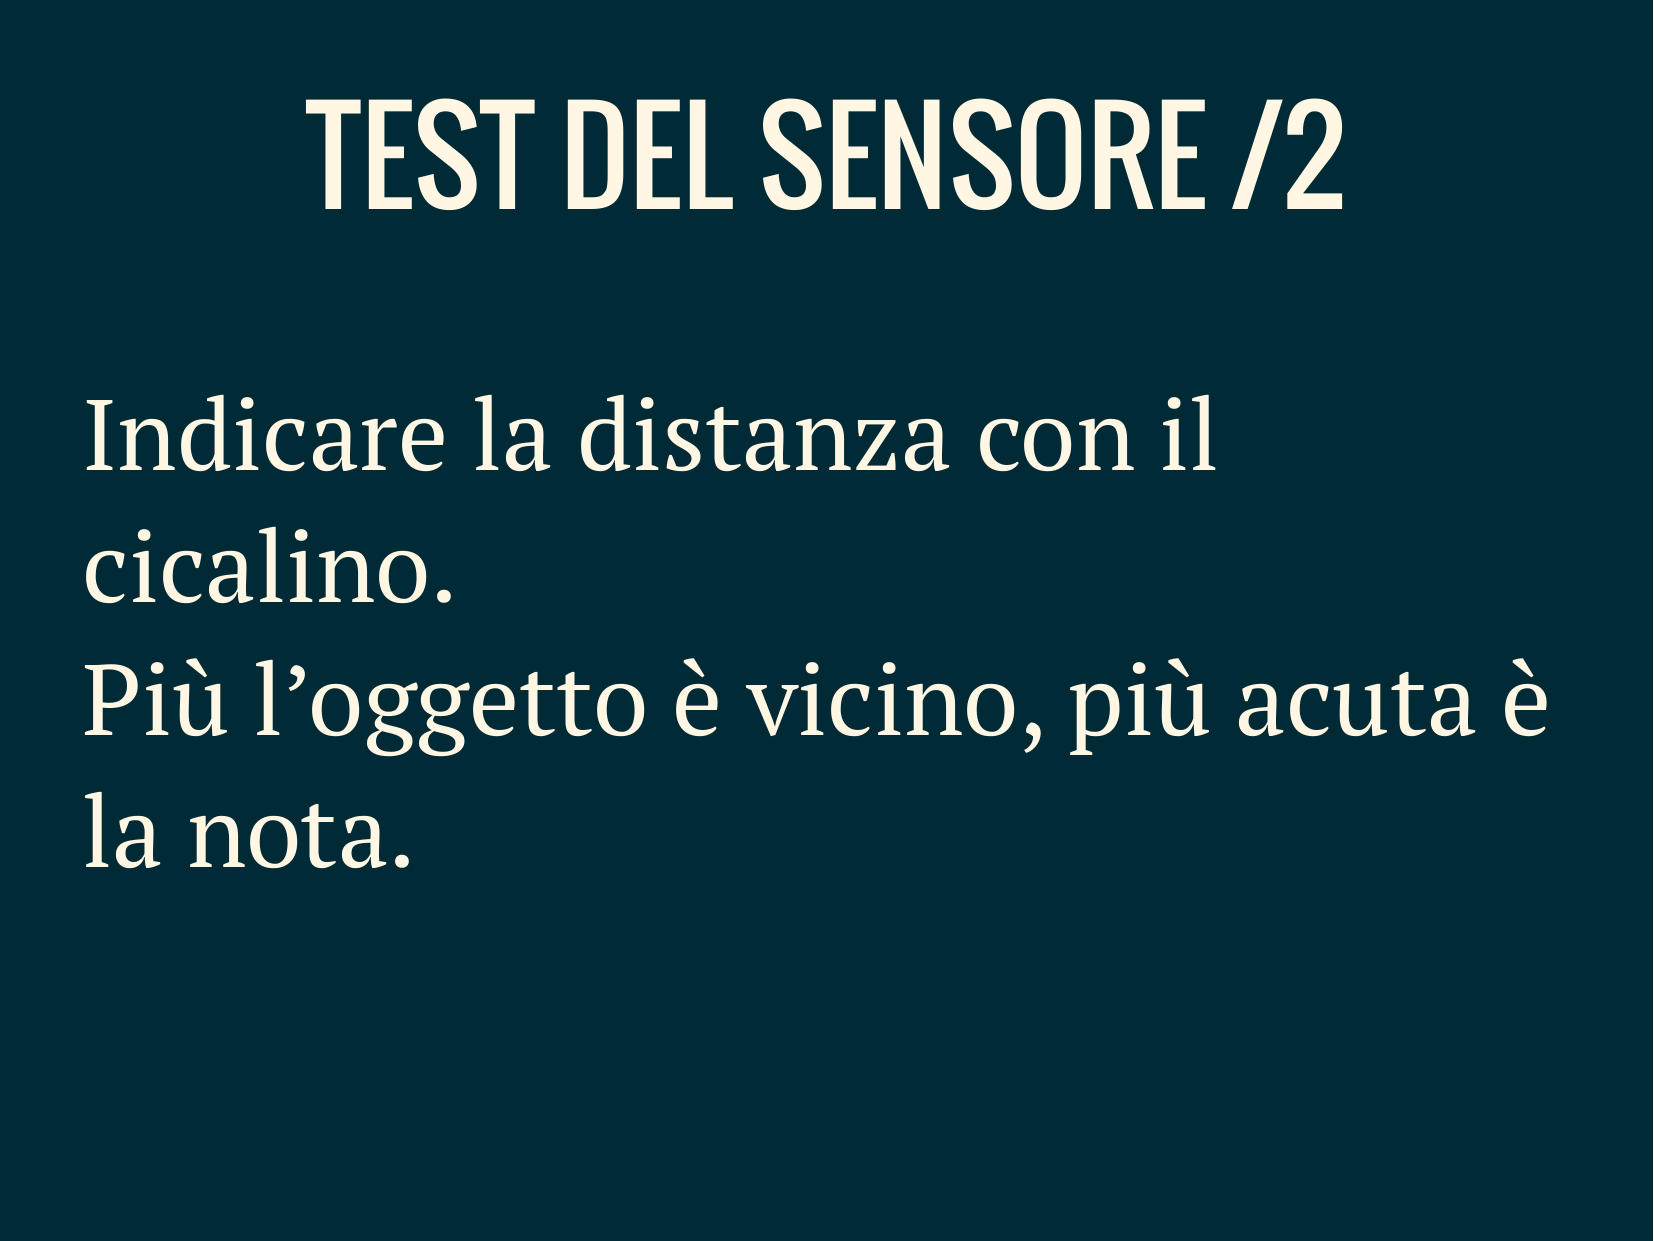

# Test del sensore /2
Indicare la distanza con il cicalino.
Più l’oggetto è vicino, più acuta è la nota.